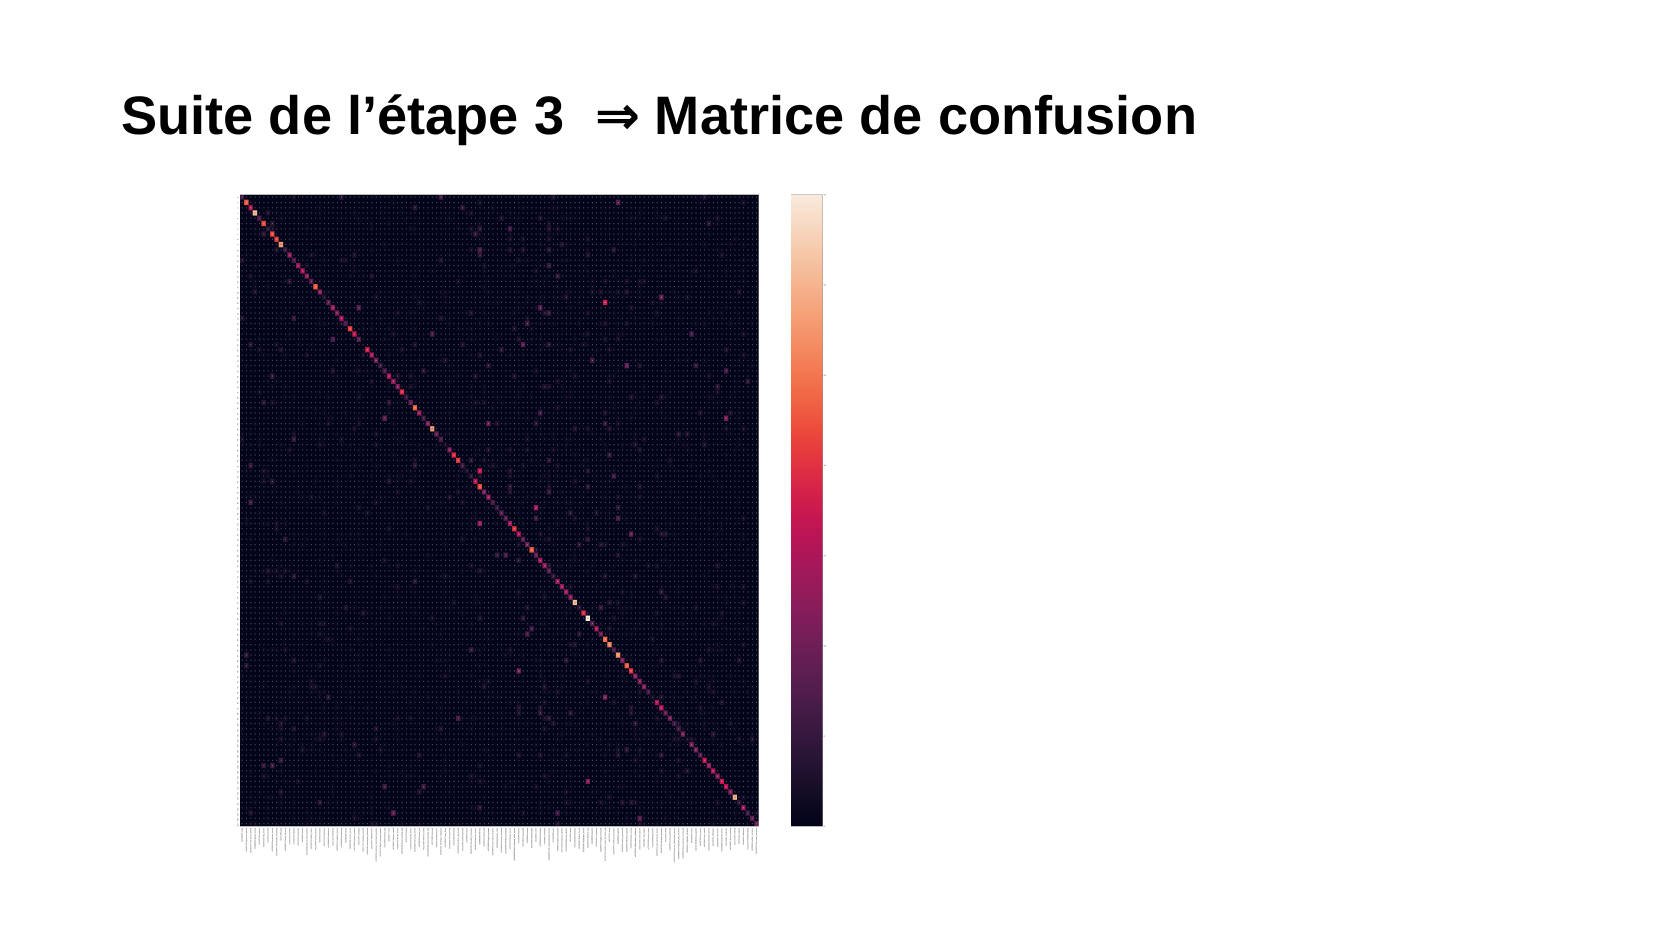

Suite de l’étape 3 ⇒ Matrice de confusion